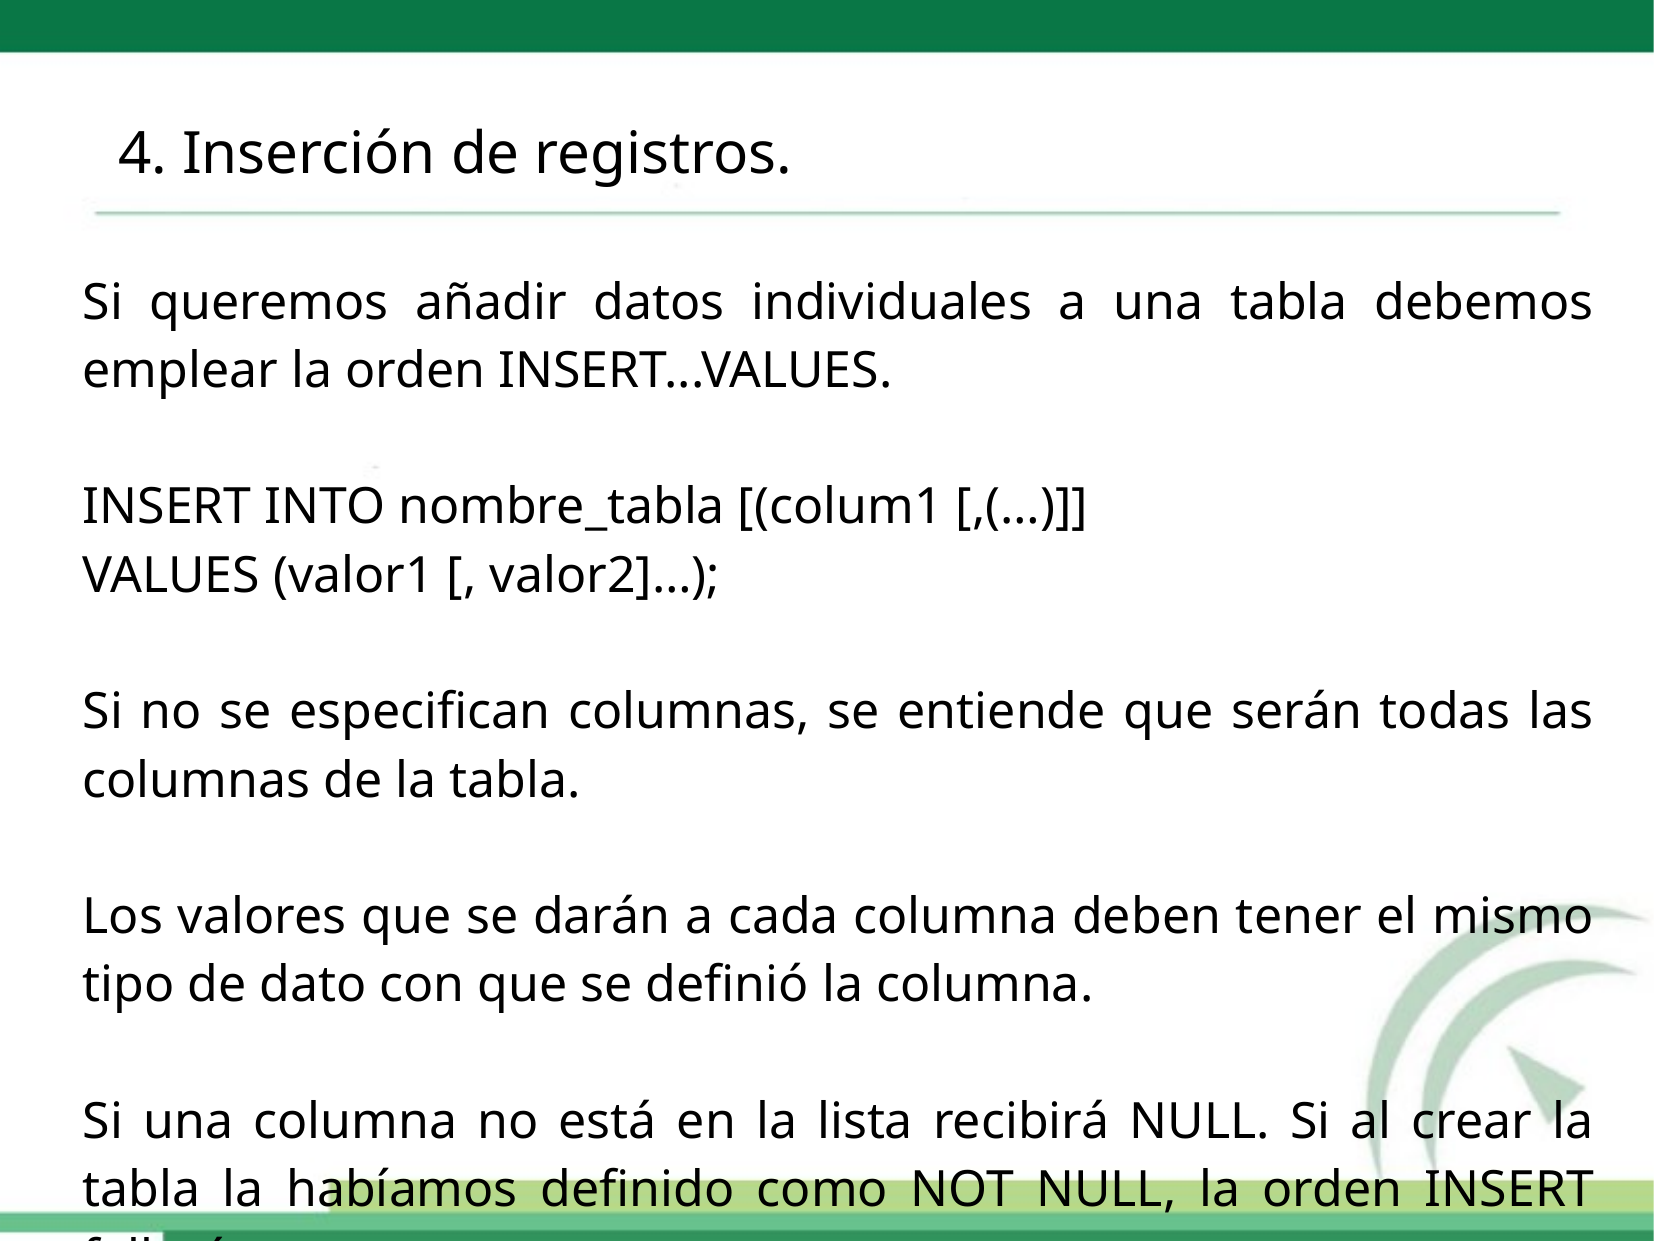

# 4. Inserción de registros.
Si queremos añadir datos individuales a una tabla debemos emplear la orden INSERT...VALUES.
INSERT INTO nombre_tabla [(colum1 [,(…)]]
VALUES (valor1 [, valor2]…);
Si no se especifican columnas, se entiende que serán todas las columnas de la tabla.
Los valores que se darán a cada columna deben tener el mismo tipo de dato con que se definió la columna.
Si una columna no está en la lista recibirá NULL. Si al crear la tabla la habíamos definido como NOT NULL, la orden INSERT fallará.